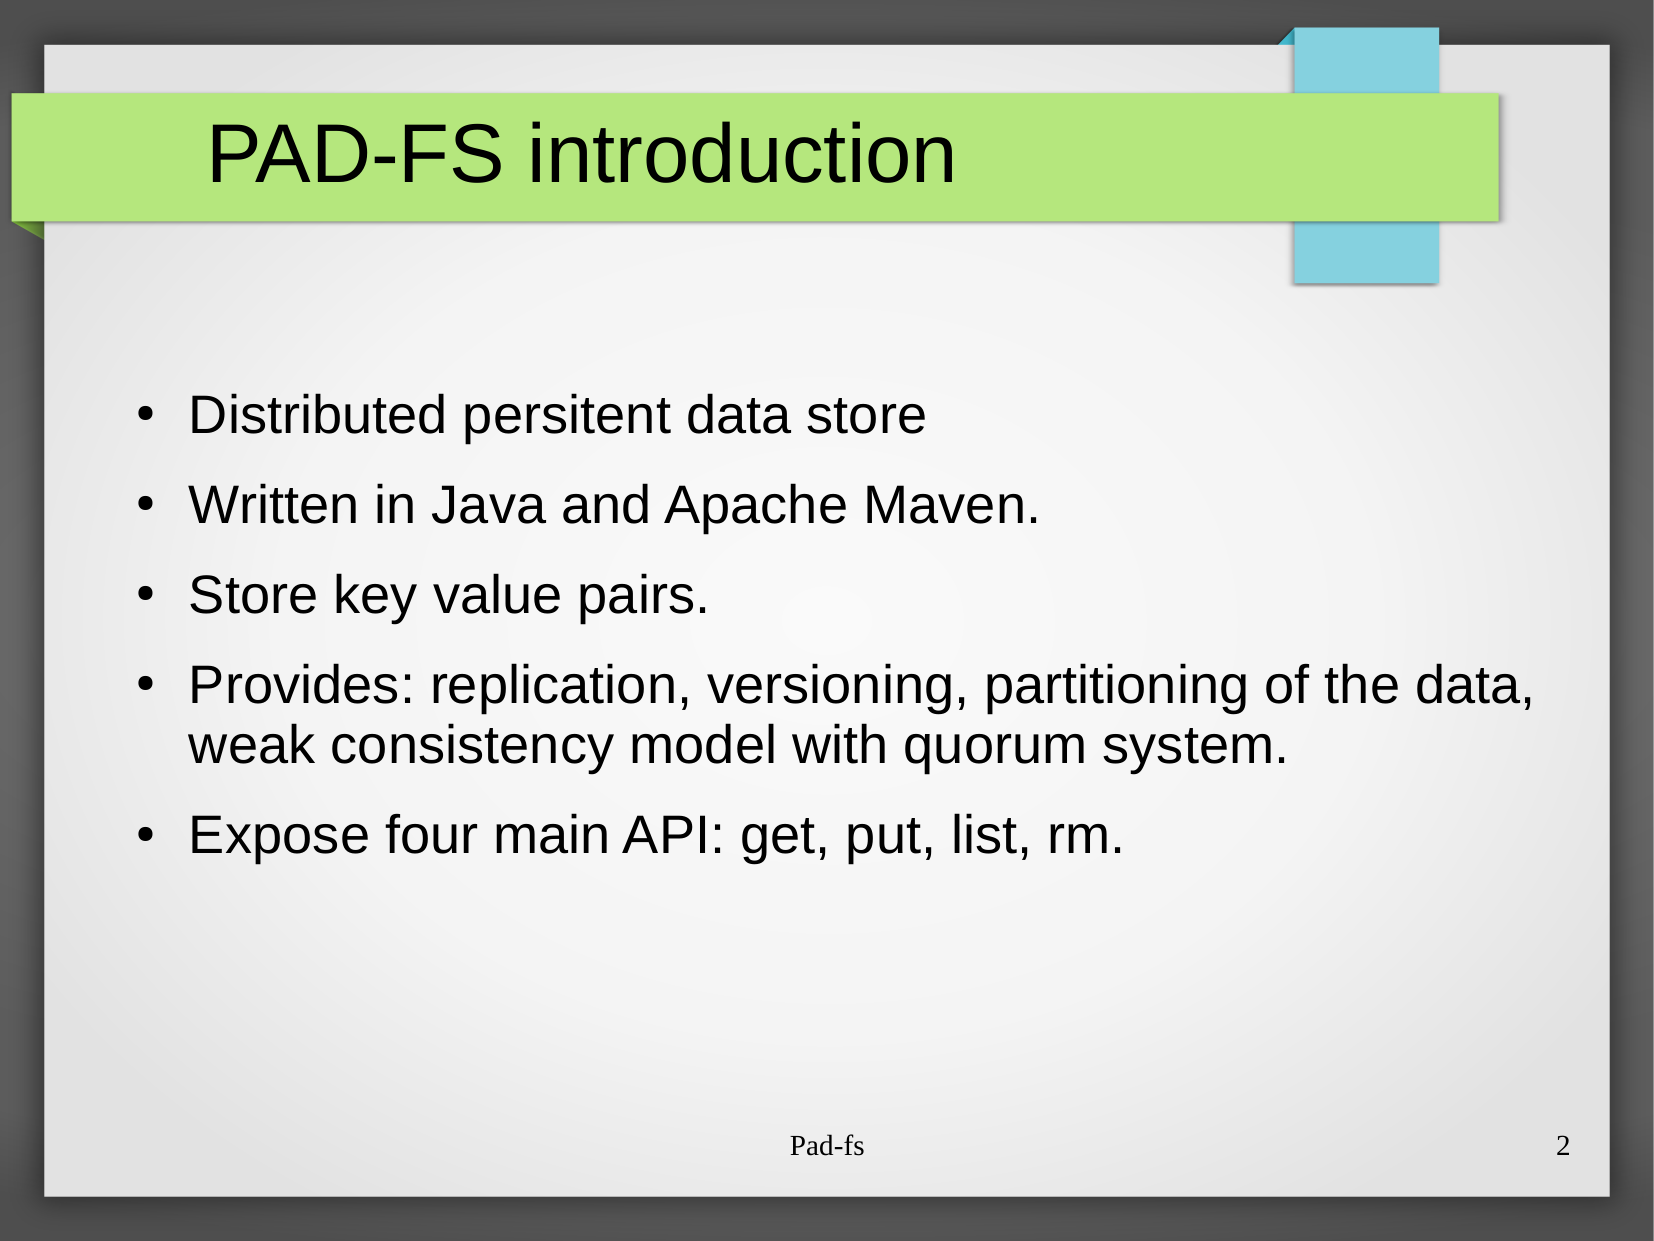

# PAD-FS introduction
Distributed persitent data store
Written in Java and Apache Maven.
Store key value pairs.
Provides: replication, versioning, partitioning of the data, weak consistency model with quorum system.
Expose four main API: get, put, list, rm.
Pad-fs
2